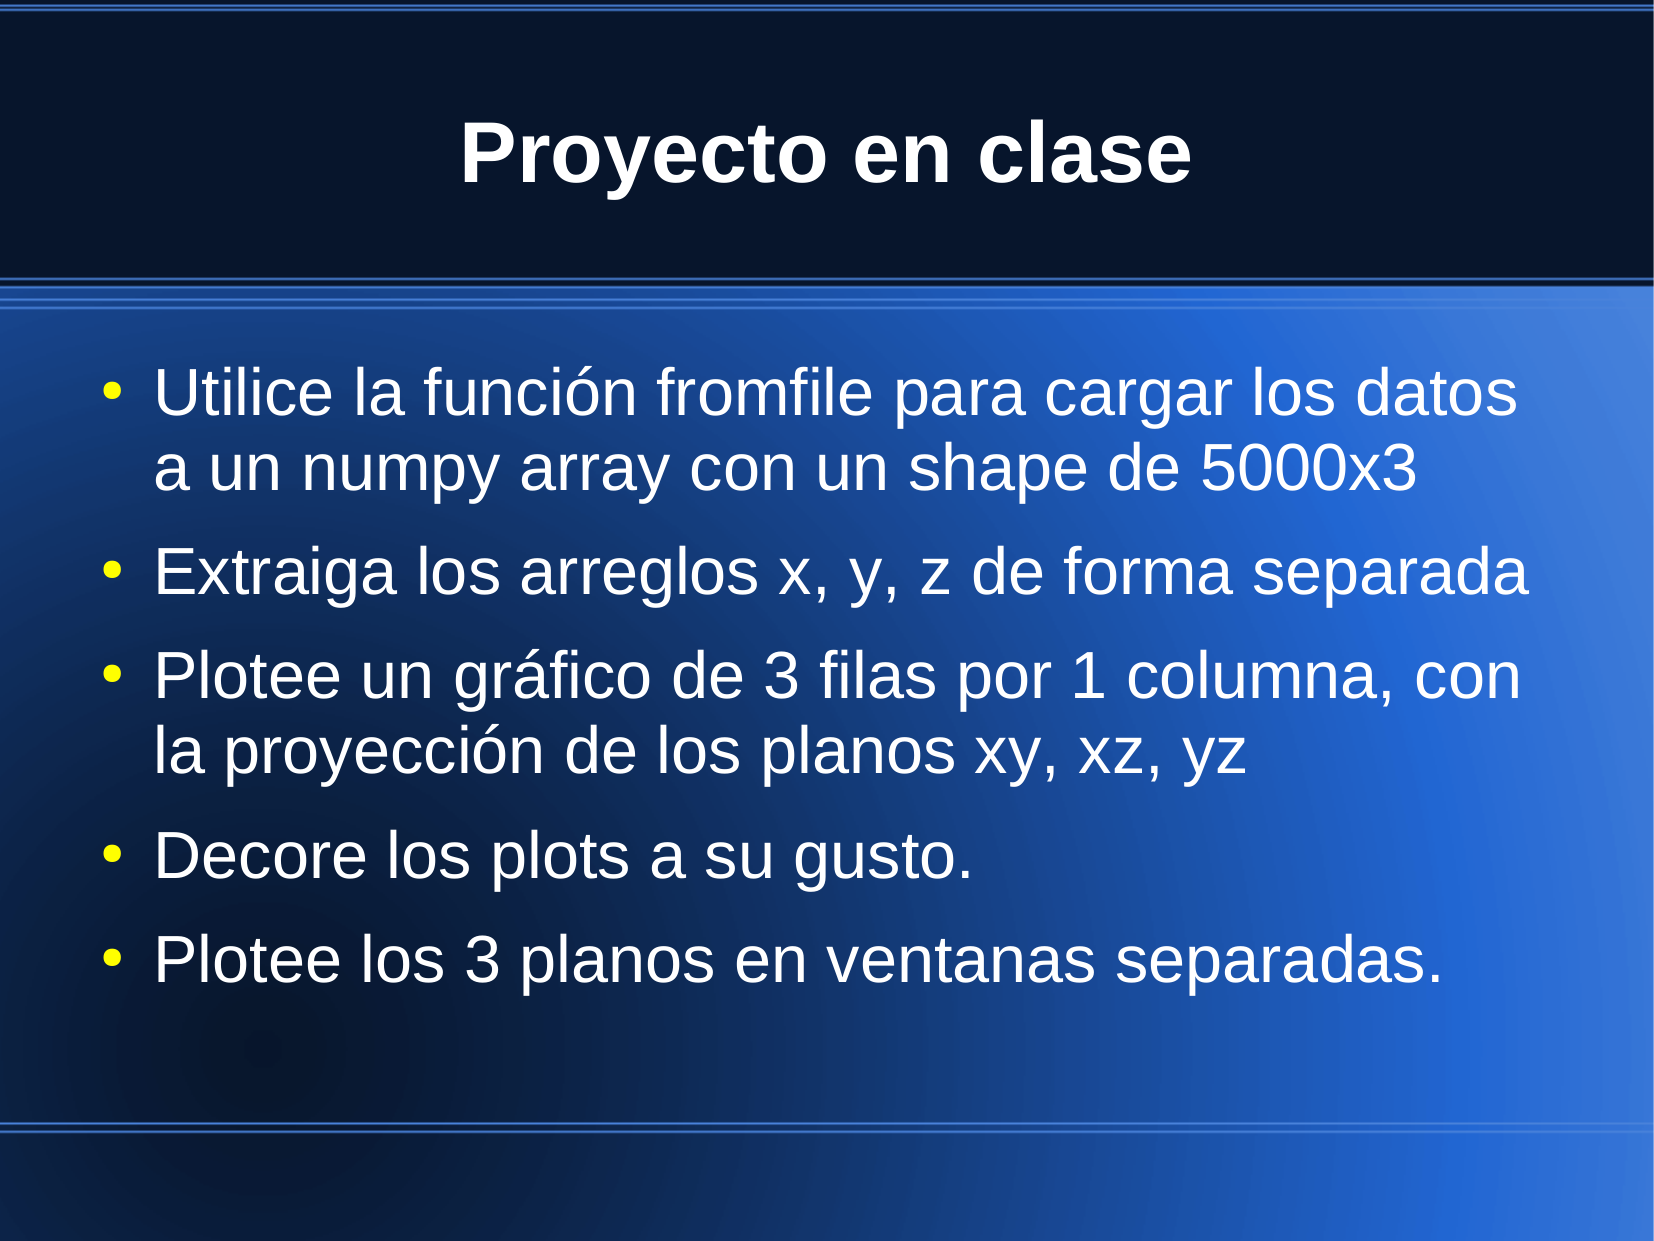

# Proyecto en clase
Utilice la función fromfile para cargar los datos a un numpy array con un shape de 5000x3
Extraiga los arreglos x, y, z de forma separada
Plotee un gráfico de 3 filas por 1 columna, con la proyección de los planos xy, xz, yz
Decore los plots a su gusto.
Plotee los 3 planos en ventanas separadas.